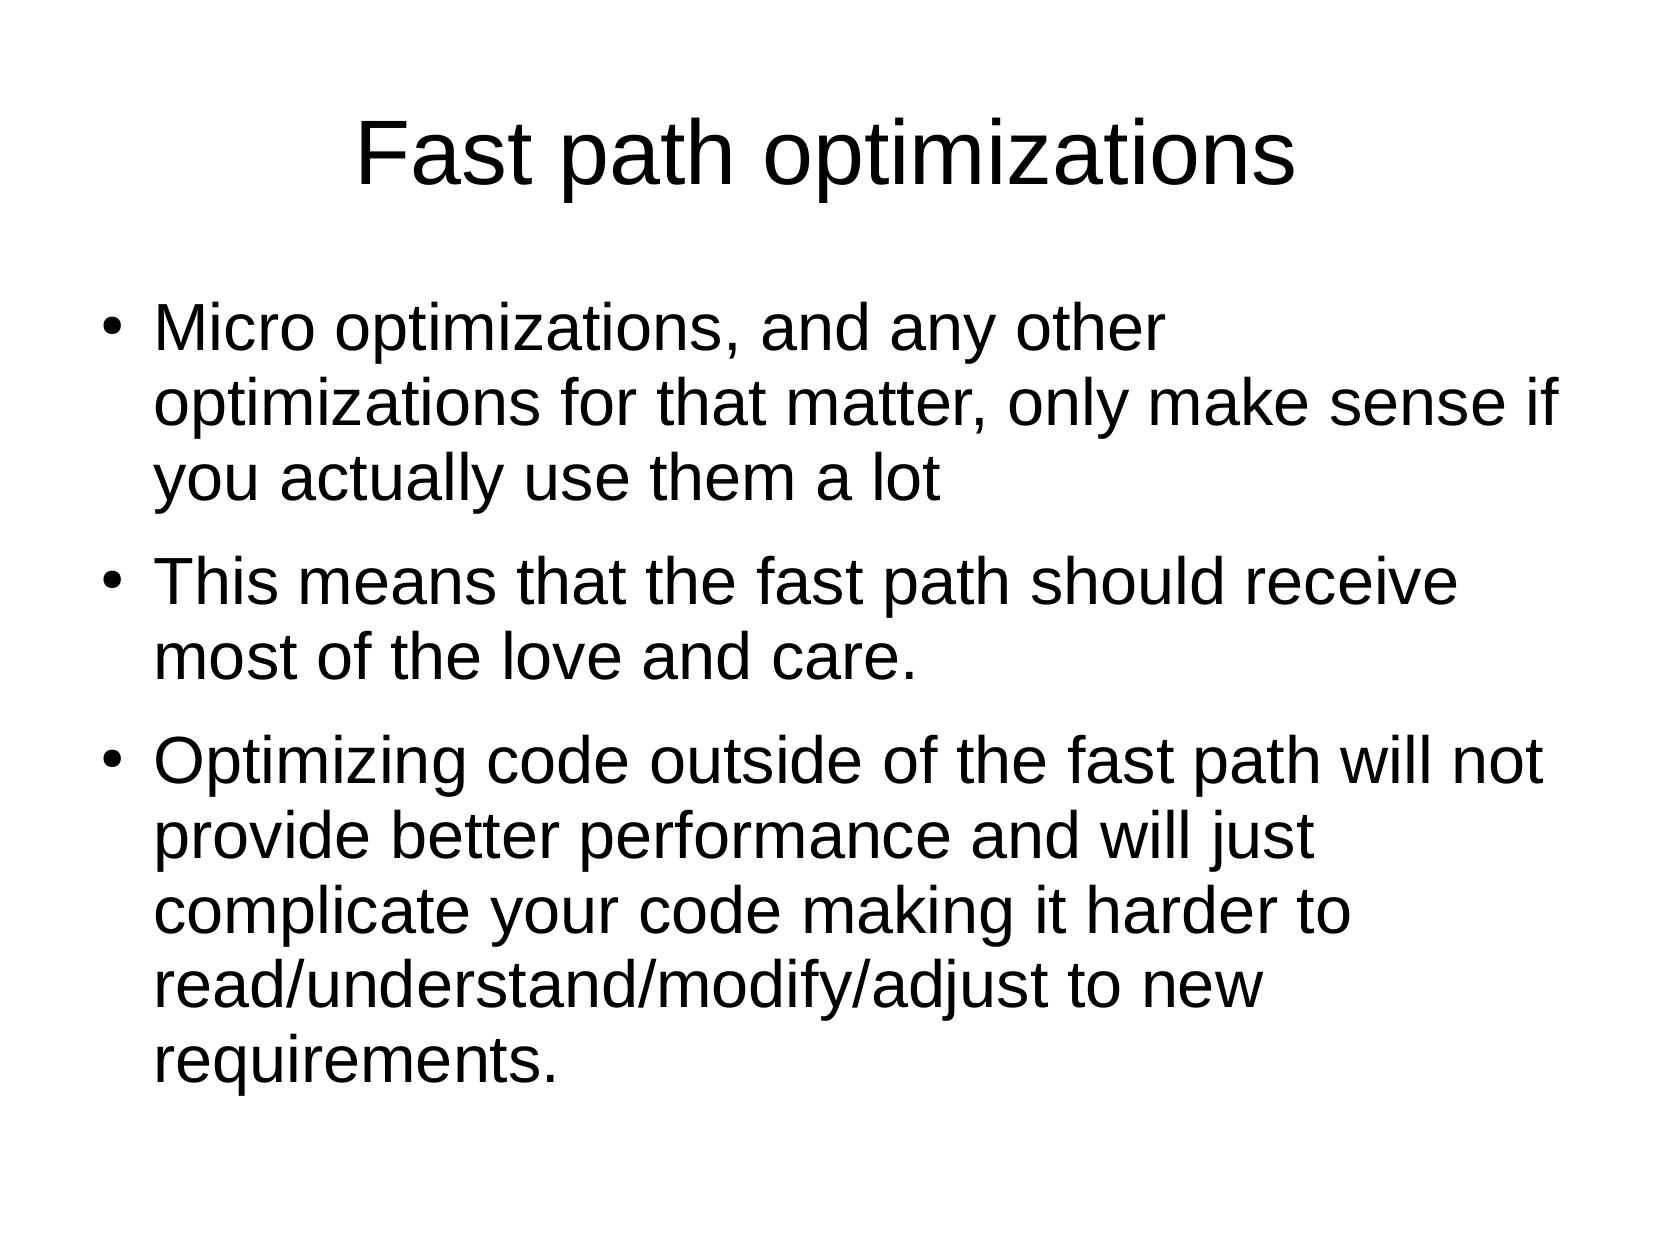

# Fast path optimizations
Micro optimizations, and any other optimizations for that matter, only make sense if you actually use them a lot
This means that the fast path should receive most of the love and care.
Optimizing code outside of the fast path will not provide better performance and will just complicate your code making it harder to read/understand/modify/adjust to new requirements.